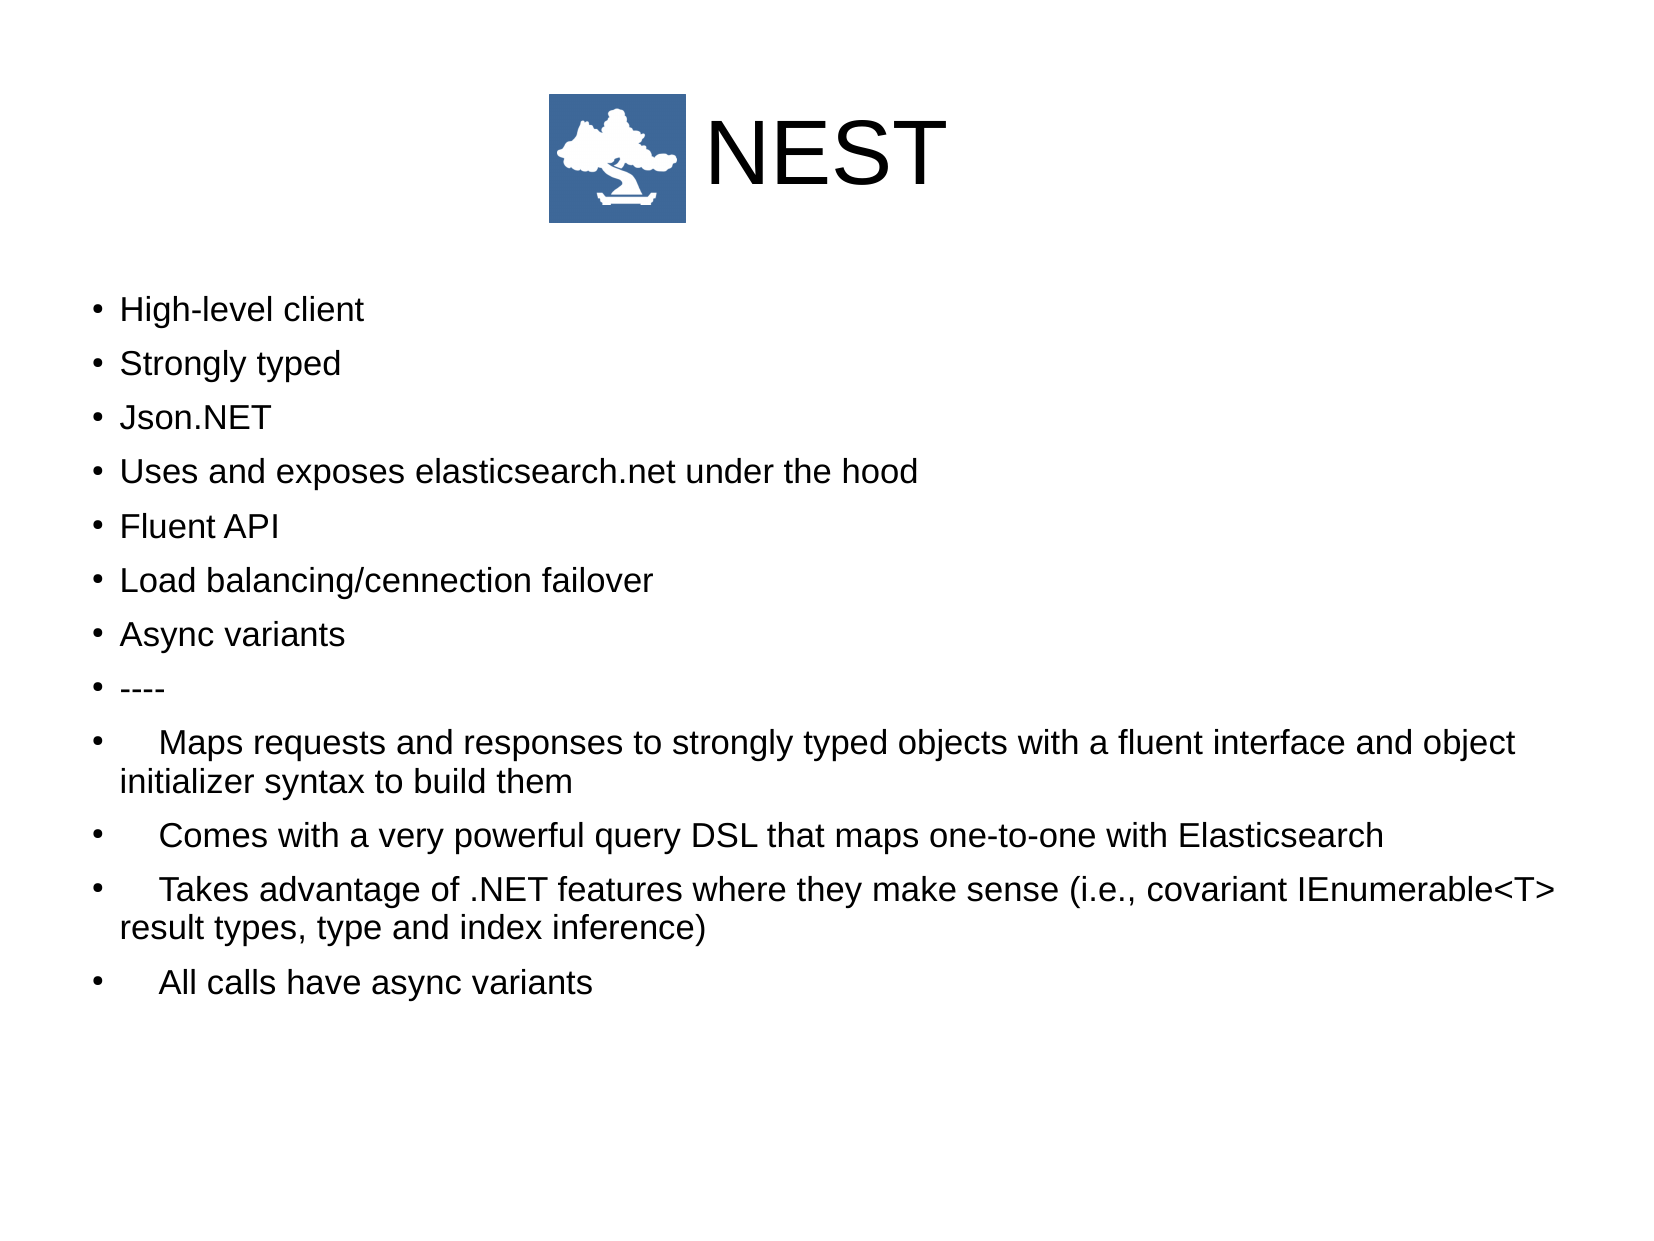

# NEST
High-level client
Strongly typed
Json.NET
Uses and exposes elasticsearch.net under the hood
Fluent API
Load balancing/cennection failover
Async variants
----
 Maps requests and responses to strongly typed objects with a fluent interface and object initializer syntax to build them
 Comes with a very powerful query DSL that maps one-to-one with Elasticsearch
 Takes advantage of .NET features where they make sense (i.e., covariant IEnumerable<T> result types, type and index inference)
 All calls have async variants